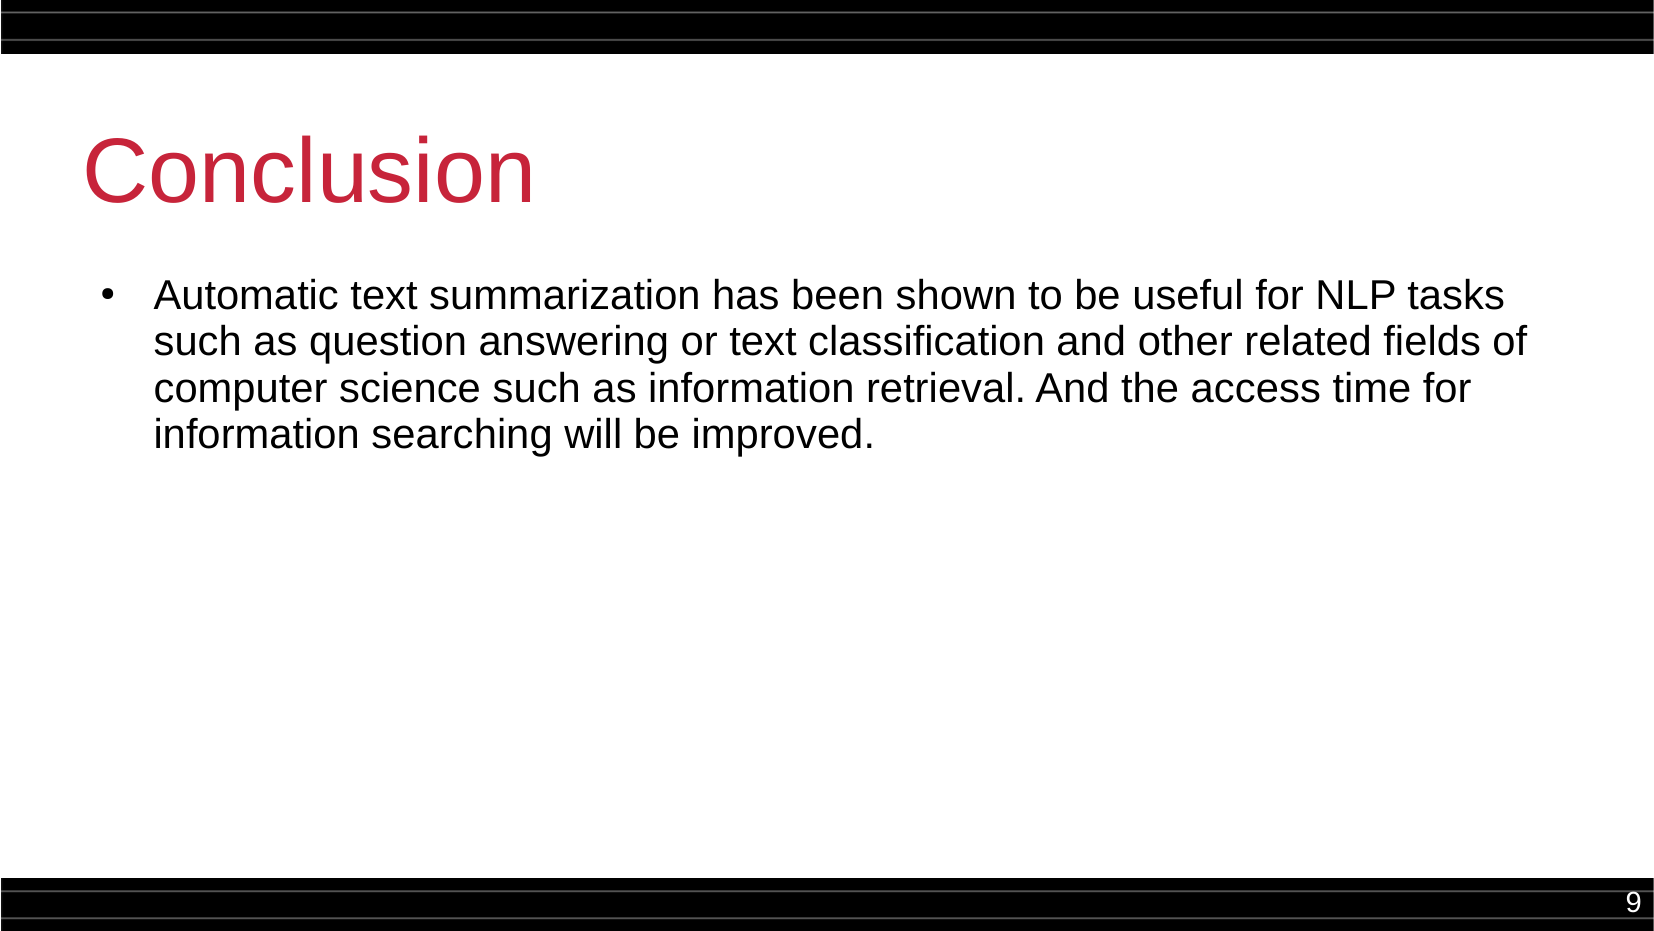

# Conclusion
Automatic text summarization has been shown to be useful for NLP tasks such as question answering or text classification and other related fields of computer science such as information retrieval. And the access time for information searching will be improved.